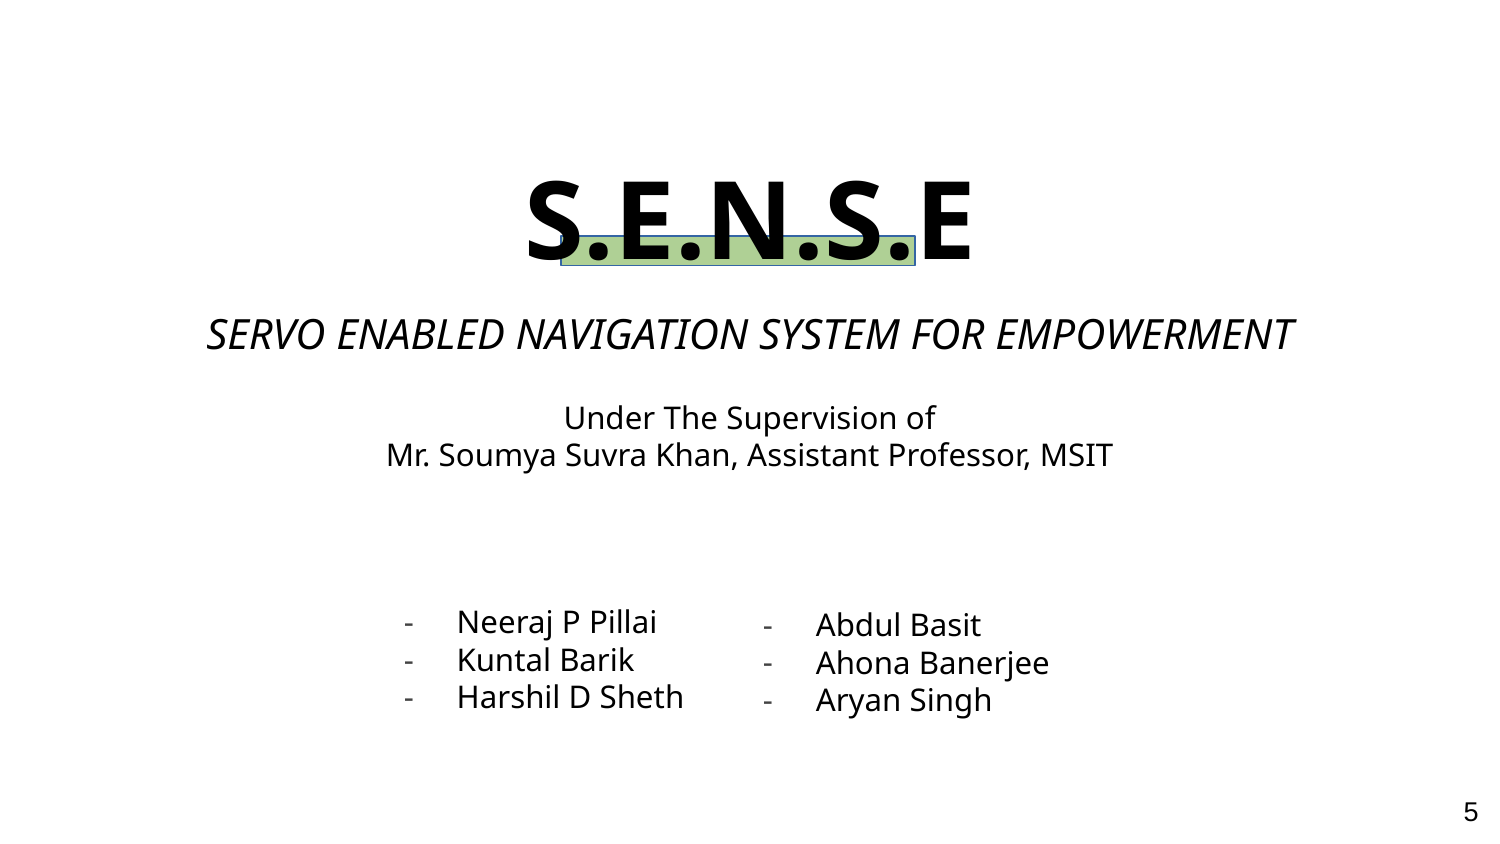

S.E.N.S.E
SERVO ENABLED NAVIGATION SYSTEM FOR EMPOWERMENT
Under The Supervision of
Mr. Soumya Suvra Khan, Assistant Professor, MSIT
Neeraj P Pillai
Kuntal Barik
Harshil D Sheth
Abdul Basit
Ahona Banerjee
Aryan Singh